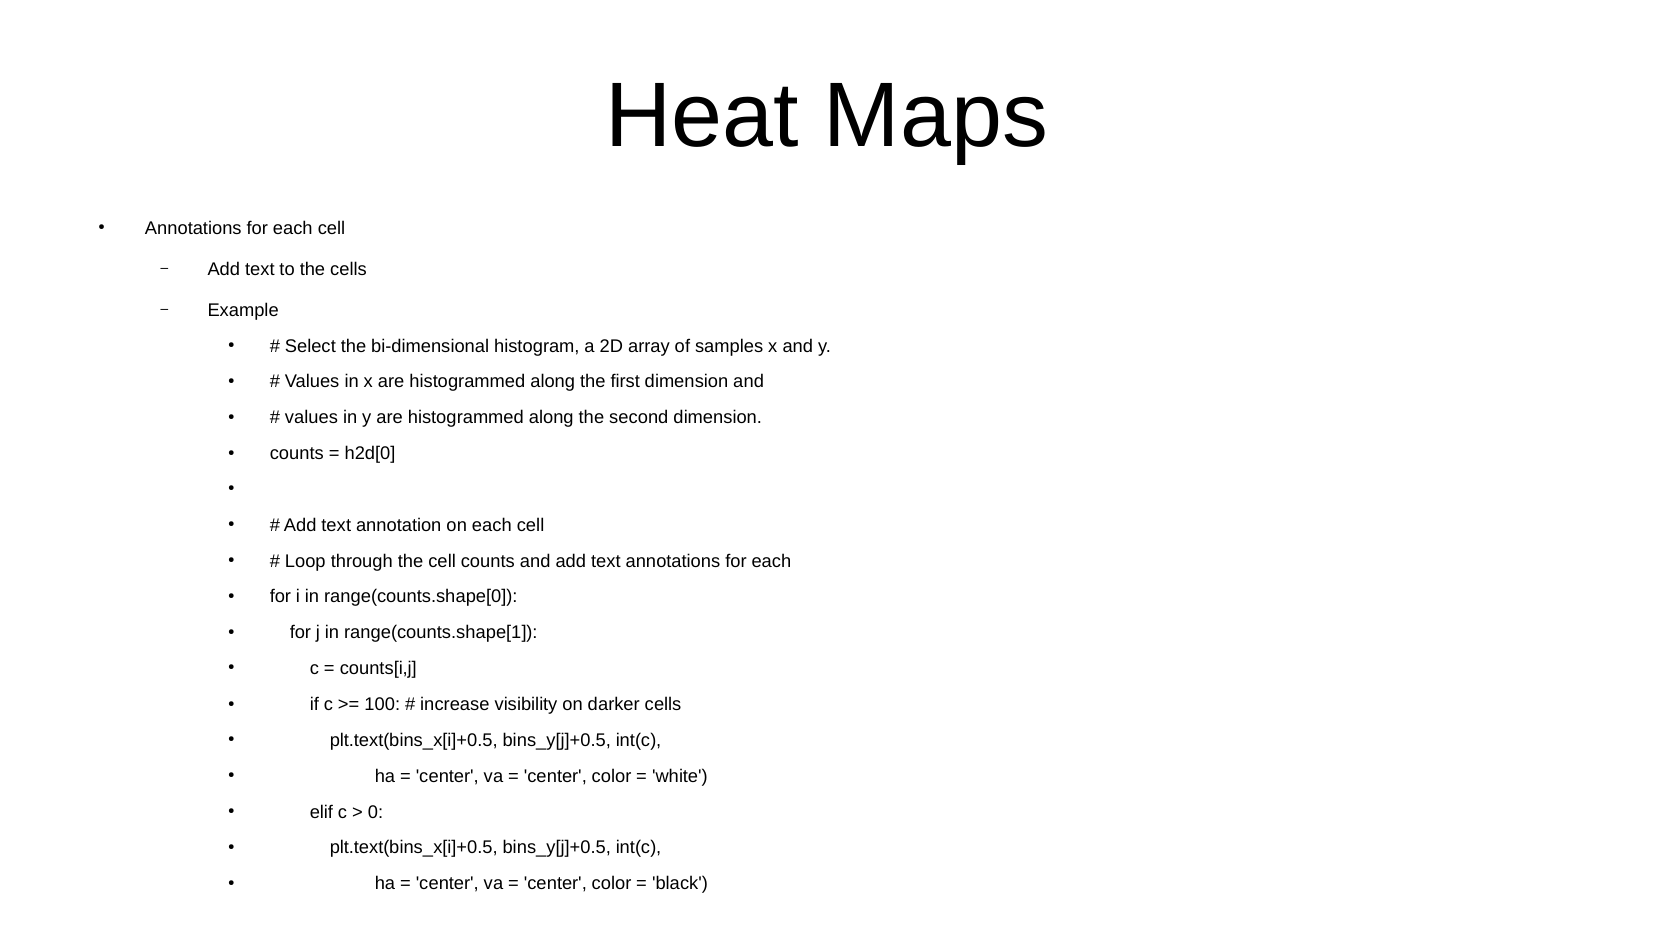

# Heat Maps
Annotations for each cell
Add text to the cells
Example
# Select the bi-dimensional histogram, a 2D array of samples x and y.
# Values in x are histogrammed along the first dimension and
# values in y are histogrammed along the second dimension.
counts = h2d[0]
# Add text annotation on each cell
# Loop through the cell counts and add text annotations for each
for i in range(counts.shape[0]):
 for j in range(counts.shape[1]):
 c = counts[i,j]
 if c >= 100: # increase visibility on darker cells
 plt.text(bins_x[i]+0.5, bins_y[j]+0.5, int(c),
 ha = 'center', va = 'center', color = 'white')
 elif c > 0:
 plt.text(bins_x[i]+0.5, bins_y[j]+0.5, int(c),
 ha = 'center', va = 'center', color = 'black')